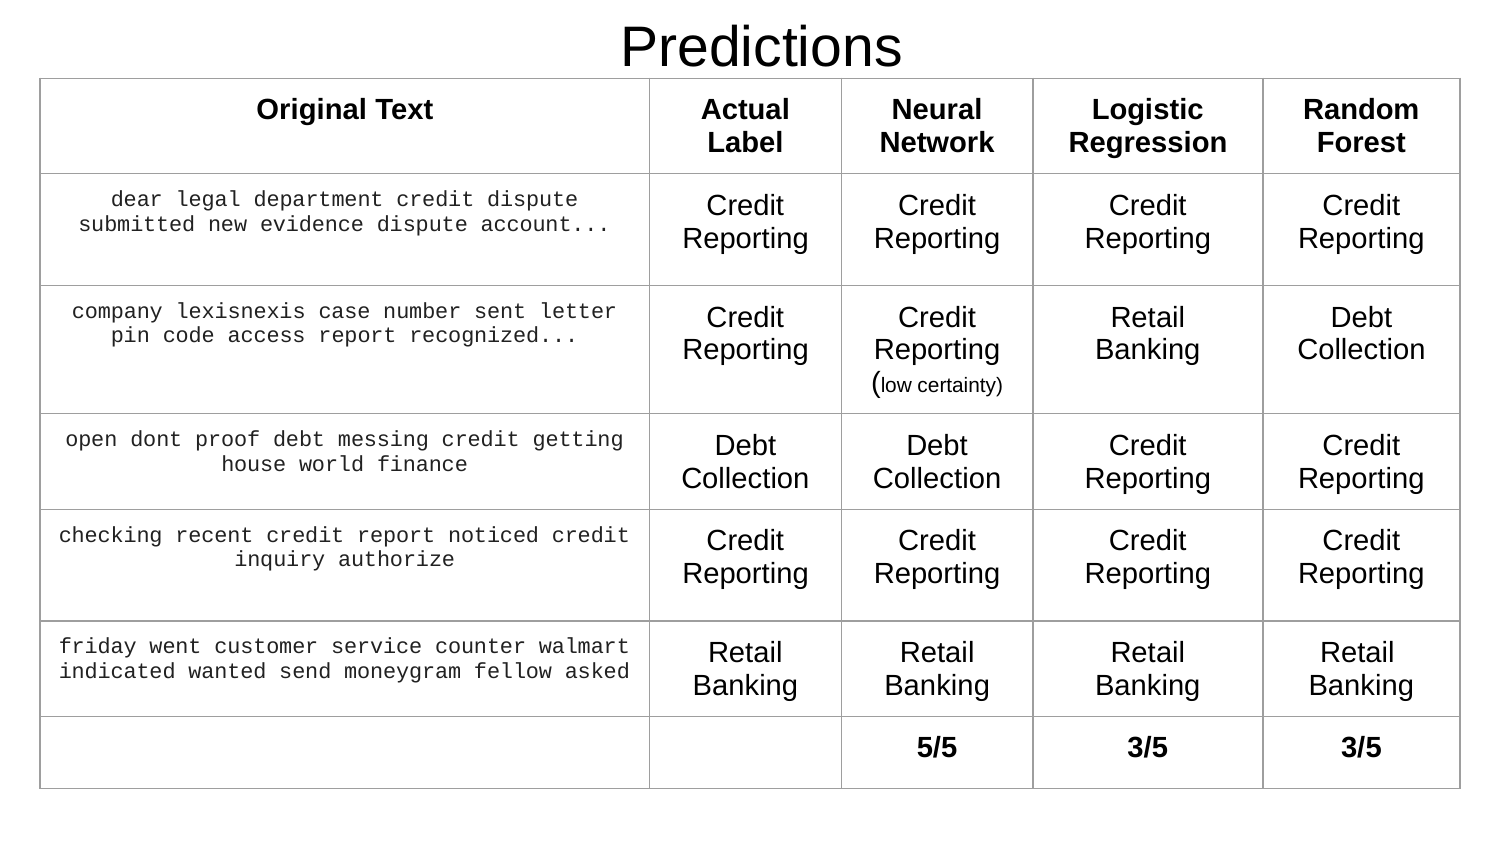

# Predictions
| Original Text | Actual Label | Neural Network | Logistic Regression | Random Forest |
| --- | --- | --- | --- | --- |
| dear legal department credit dispute submitted new evidence dispute account... | Credit Reporting | Credit Reporting | Credit Reporting | Credit Reporting |
| company lexisnexis case number sent letter pin code access report recognized... | Credit Reporting | Credit Reporting (low certainty) | Retail Banking | Debt Collection |
| open dont proof debt messing credit getting house world finance | Debt Collection | Debt Collection | Credit Reporting | Credit Reporting |
| checking recent credit report noticed credit inquiry authorize | Credit Reporting | Credit Reporting | Credit Reporting | Credit Reporting |
| friday went customer service counter walmart indicated wanted send moneygram fellow asked | Retail Banking | Retail Banking | Retail Banking | Retail Banking |
| | | 5/5 | 3/5 | 3/5 |